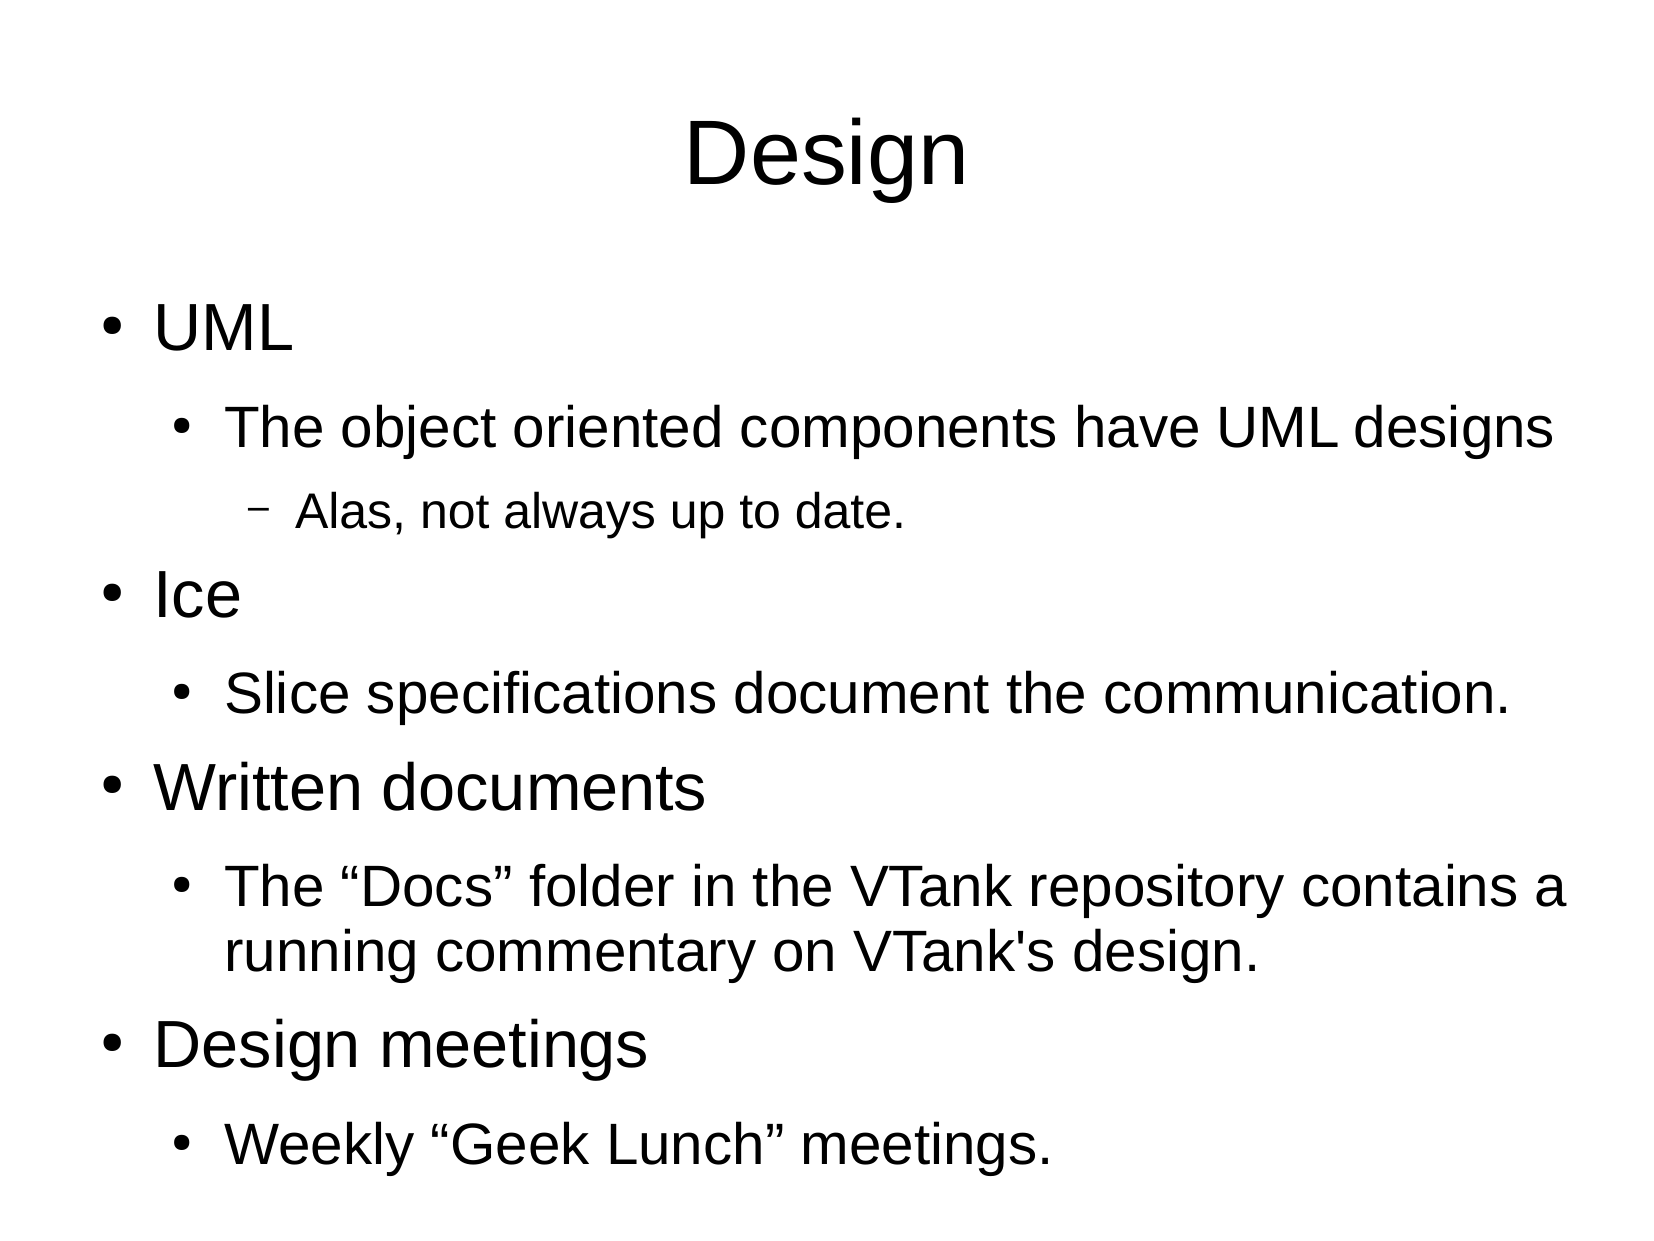

# Design
UML
The object oriented components have UML designs
Alas, not always up to date.
Ice
Slice specifications document the communication.
Written documents
The “Docs” folder in the VTank repository contains a running commentary on VTank's design.
Design meetings
Weekly “Geek Lunch” meetings.